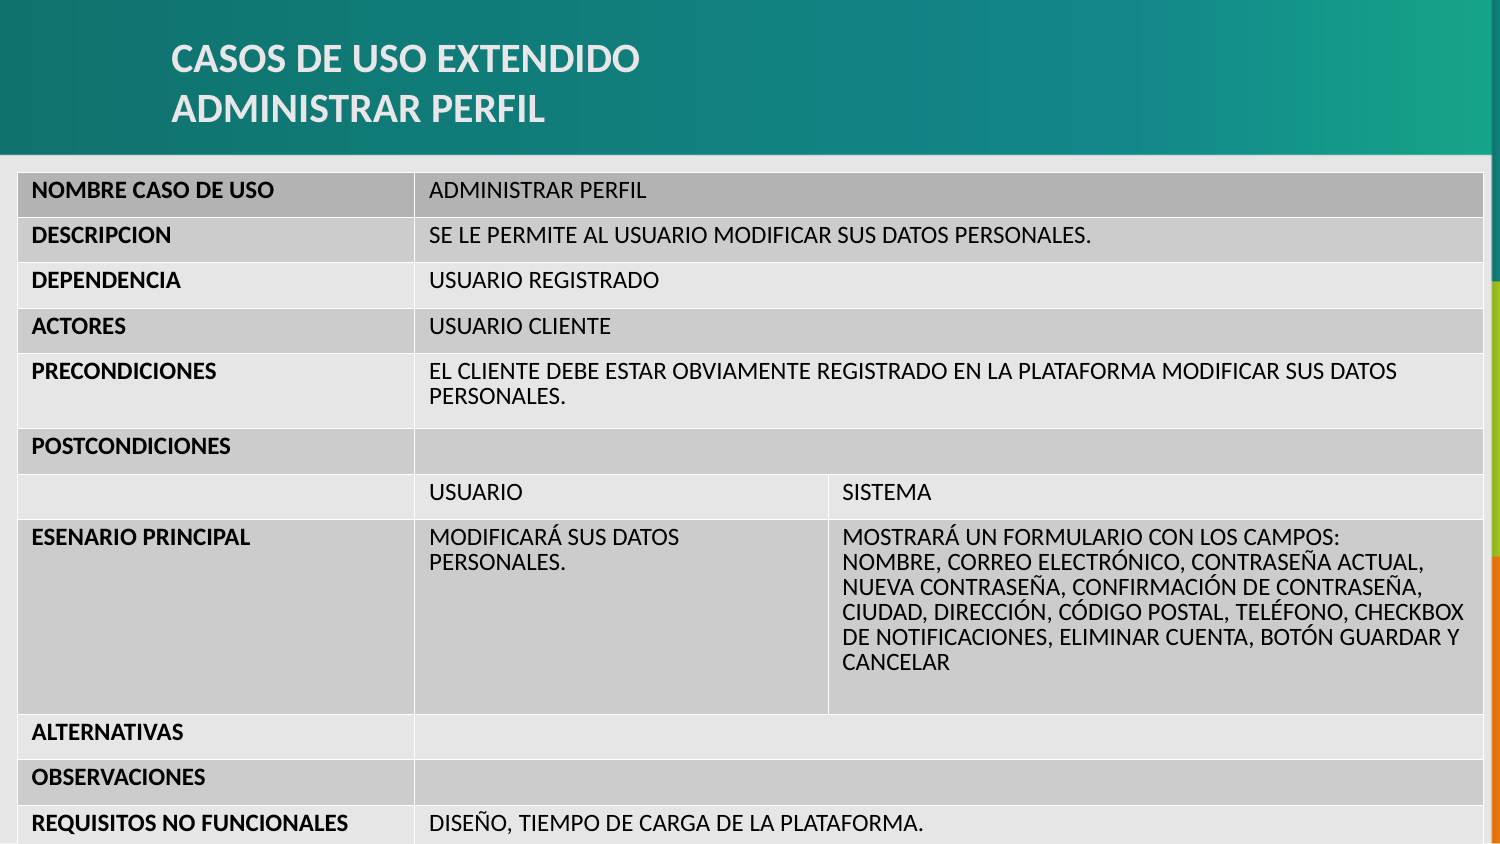

CASOS DE USO EXTENDIDO
ADMINISTRAR PERFIL
| NOMBRE CASO DE USO | ADMINISTRAR PERFIL | |
| --- | --- | --- |
| DESCRIPCION | SE LE PERMITE AL USUARIO MODIFICAR SUS DATOS PERSONALES. | |
| DEPENDENCIA | USUARIO REGISTRADO | |
| ACTORES | USUARIO CLIENTE | |
| PRECONDICIONES | EL CLIENTE DEBE ESTAR OBVIAMENTE REGISTRADO EN LA PLATAFORMA MODIFICAR SUS DATOS PERSONALES. | |
| POSTCONDICIONES | | |
| | USUARIO | SISTEMA |
| ESENARIO PRINCIPAL | MODIFICARÁ SUS DATOS PERSONALES. | MOSTRARÁ UN FORMULARIO CON LOS CAMPOS: NOMBRE, CORREO ELECTRÓNICO, CONTRASEÑA ACTUAL, NUEVA CONTRASEÑA, CONFIRMACIÓN DE CONTRASEÑA, CIUDAD, DIRECCIÓN, CÓDIGO POSTAL, TELÉFONO, CHECKBOX DE NOTIFICACIONES, ELIMINAR CUENTA, BOTÓN GUARDAR Y CANCELAR |
| ALTERNATIVAS | | |
| OBSERVACIONES | | |
| REQUISITOS NO FUNCIONALES | DISEÑO, TIEMPO DE CARGA DE LA PLATAFORMA. | |